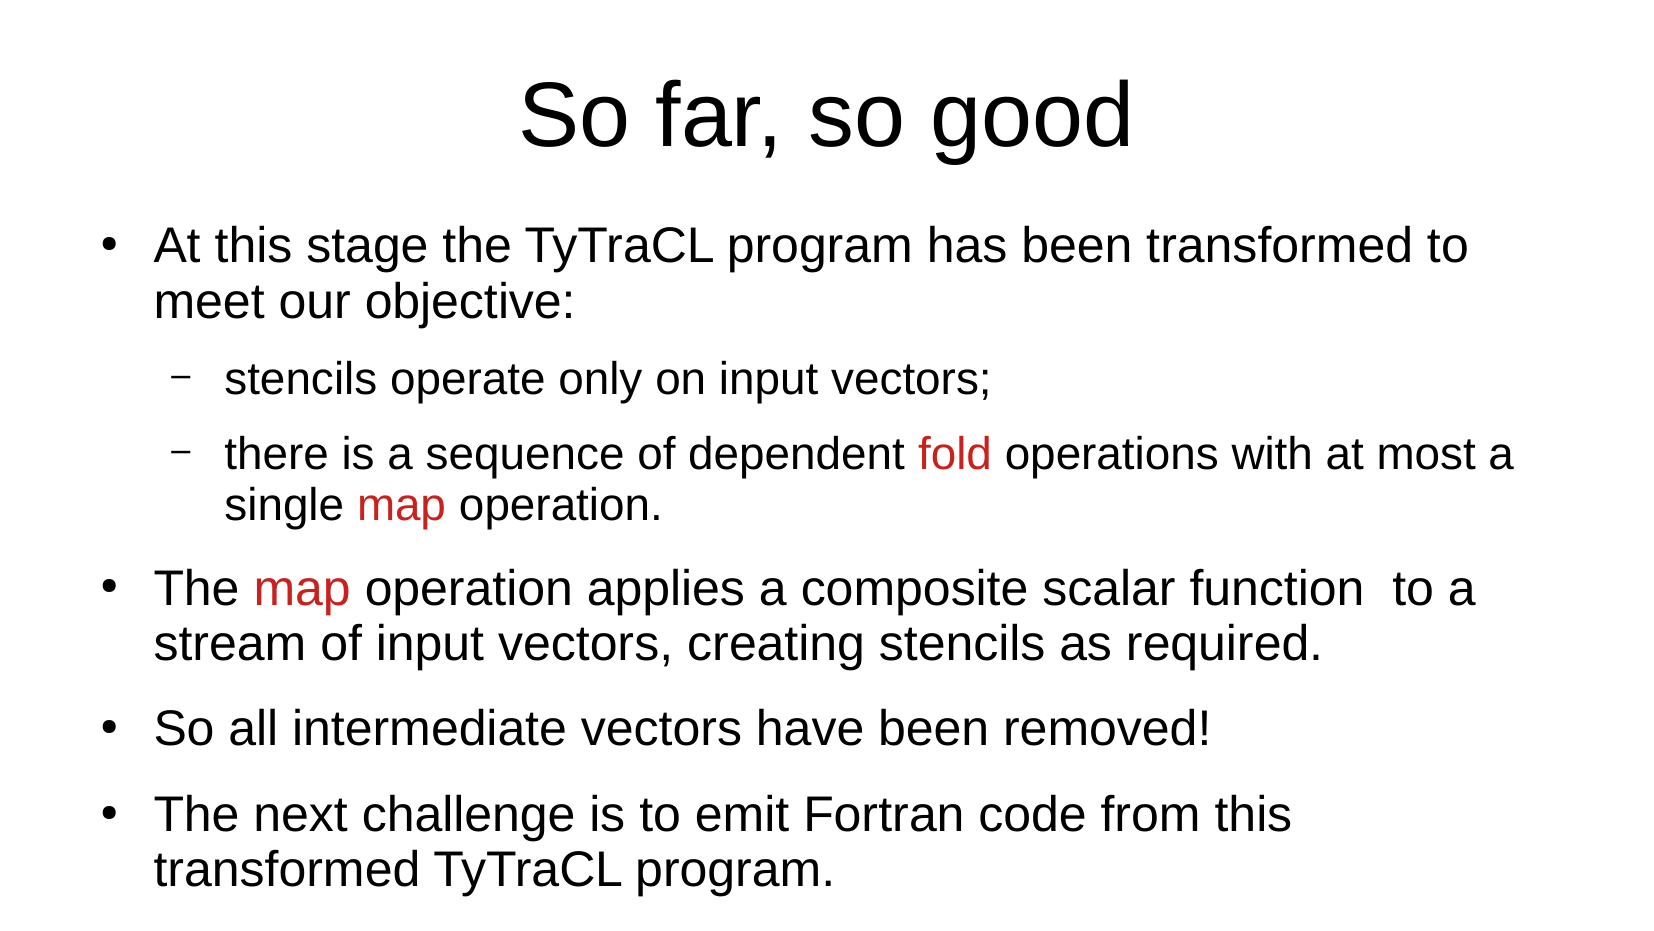

# So far, so good
At this stage the TyTraCL program has been transformed to meet our objective:
stencils operate only on input vectors;
there is a sequence of dependent fold operations with at most a single map operation.
The map operation applies a composite scalar function to a stream of input vectors, creating stencils as required.
So all intermediate vectors have been removed!
The next challenge is to emit Fortran code from this transformed TyTraCL program.